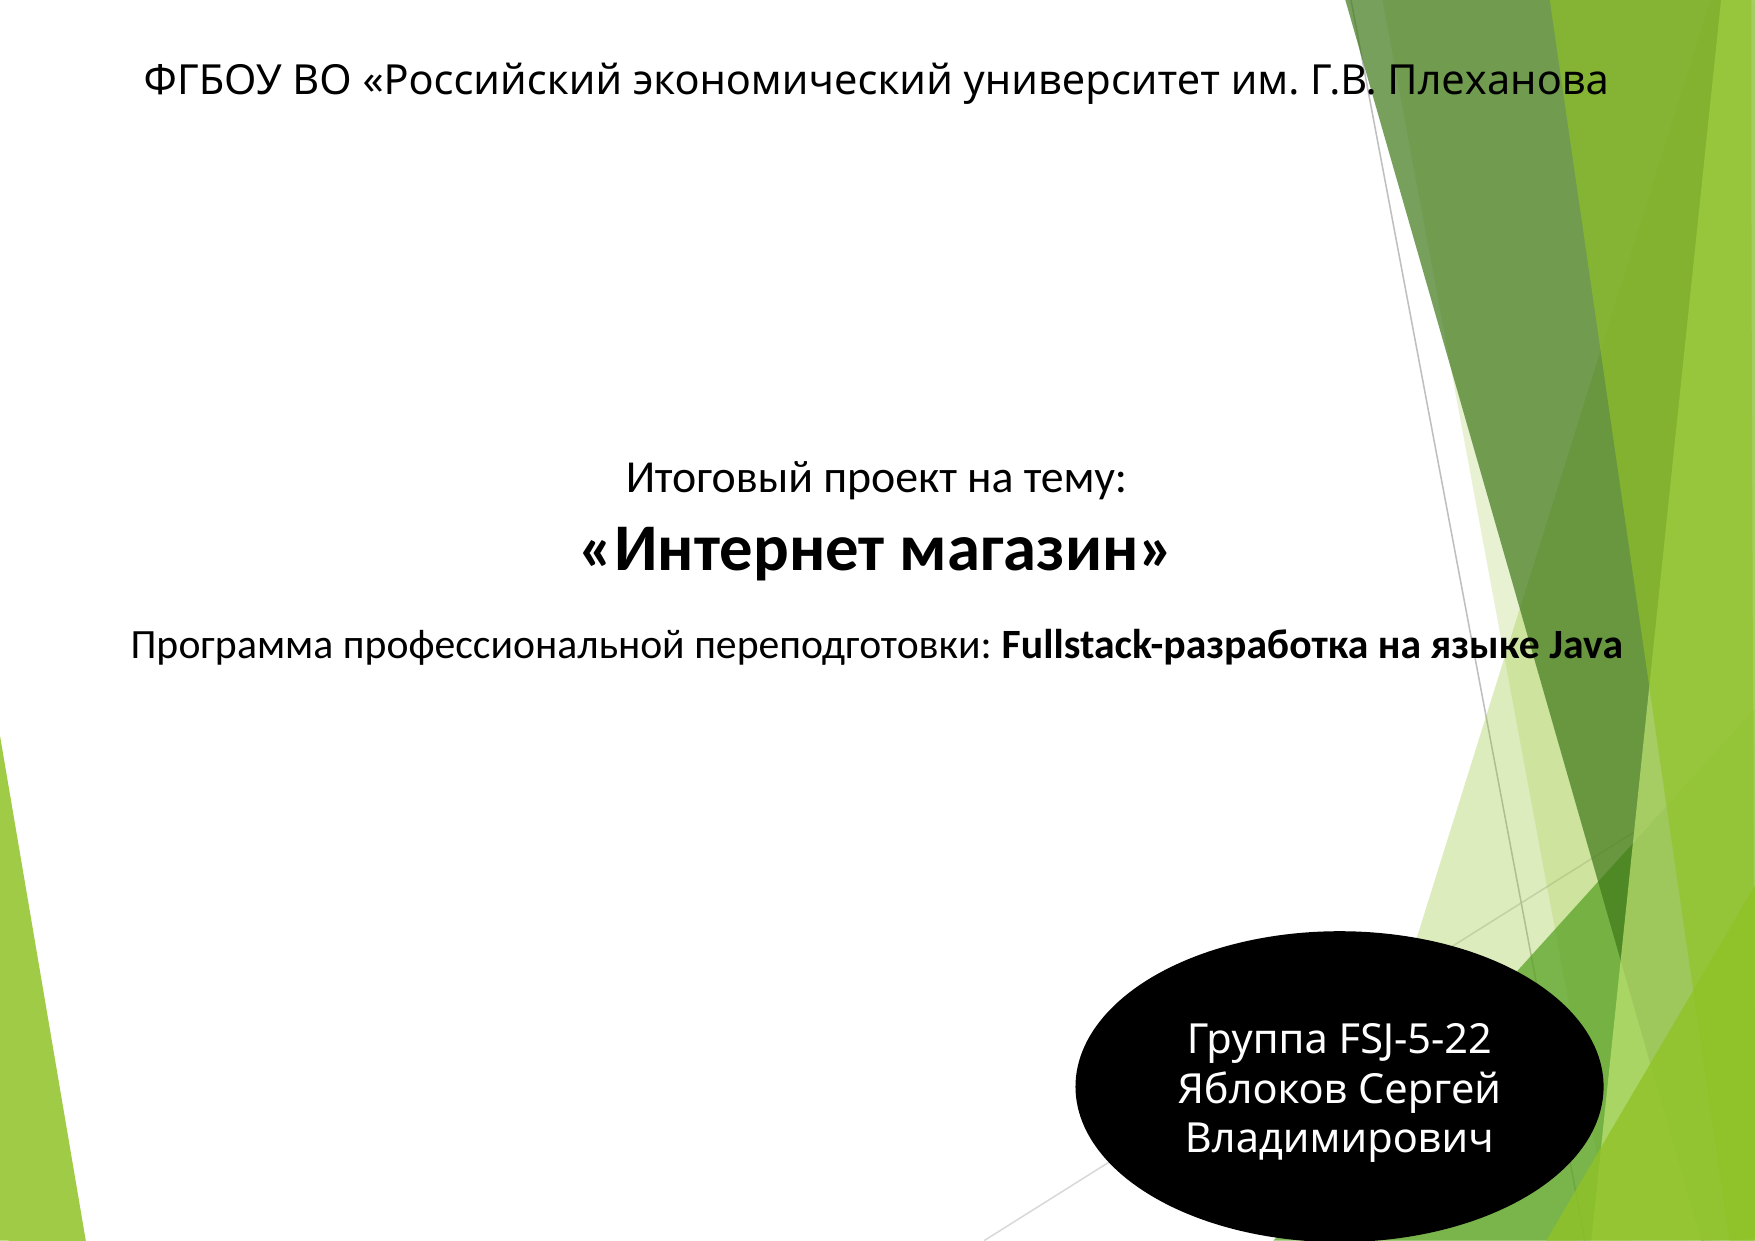

ФГБОУ ВО «Российский экономический университет им. Г.В. Плеханова
Итоговый проект на тему:
«Интернет магазин»
Программа профессиональной переподготовки: Fullstack-разработка на языке Java
Группа FSJ-5-22 Яблоков Сергей Владимирович